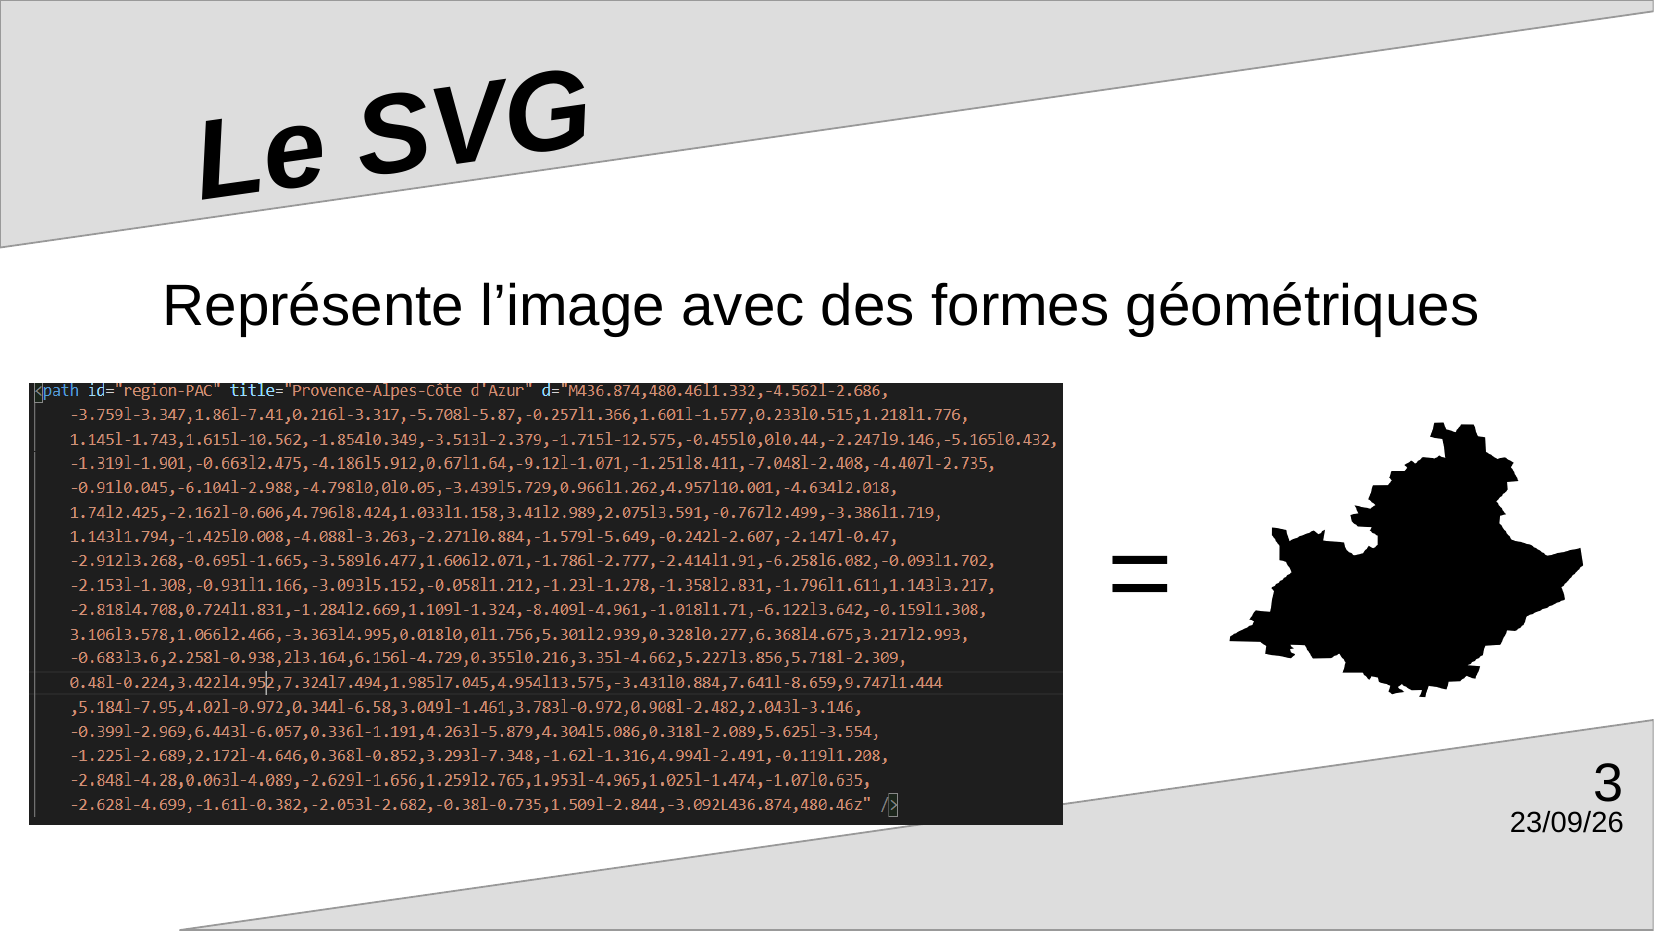

# Le SVG
Représente l’image avec des formes géométriques
=
3